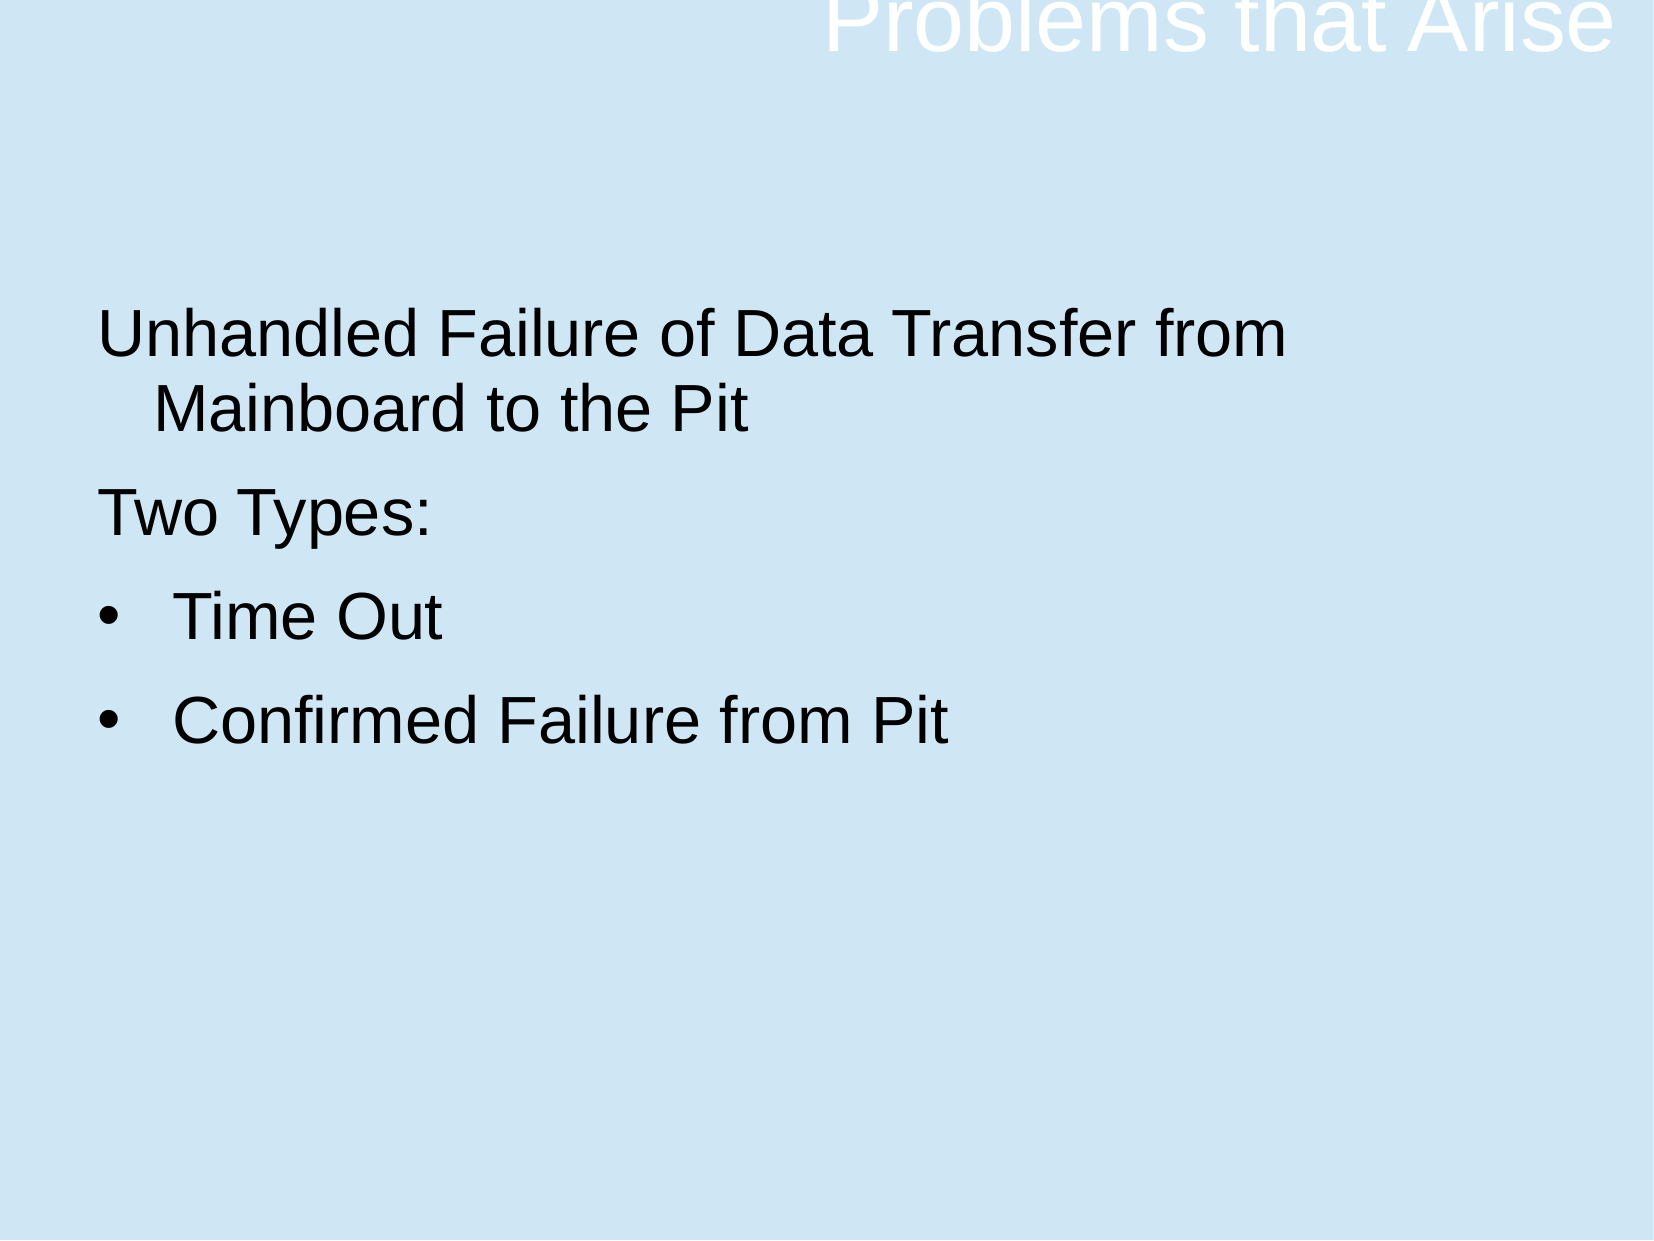

# Problems that Arise
Unhandled Failure of Data Transfer from Mainboard to the Pit
Two Types:
Time Out
Confirmed Failure from Pit